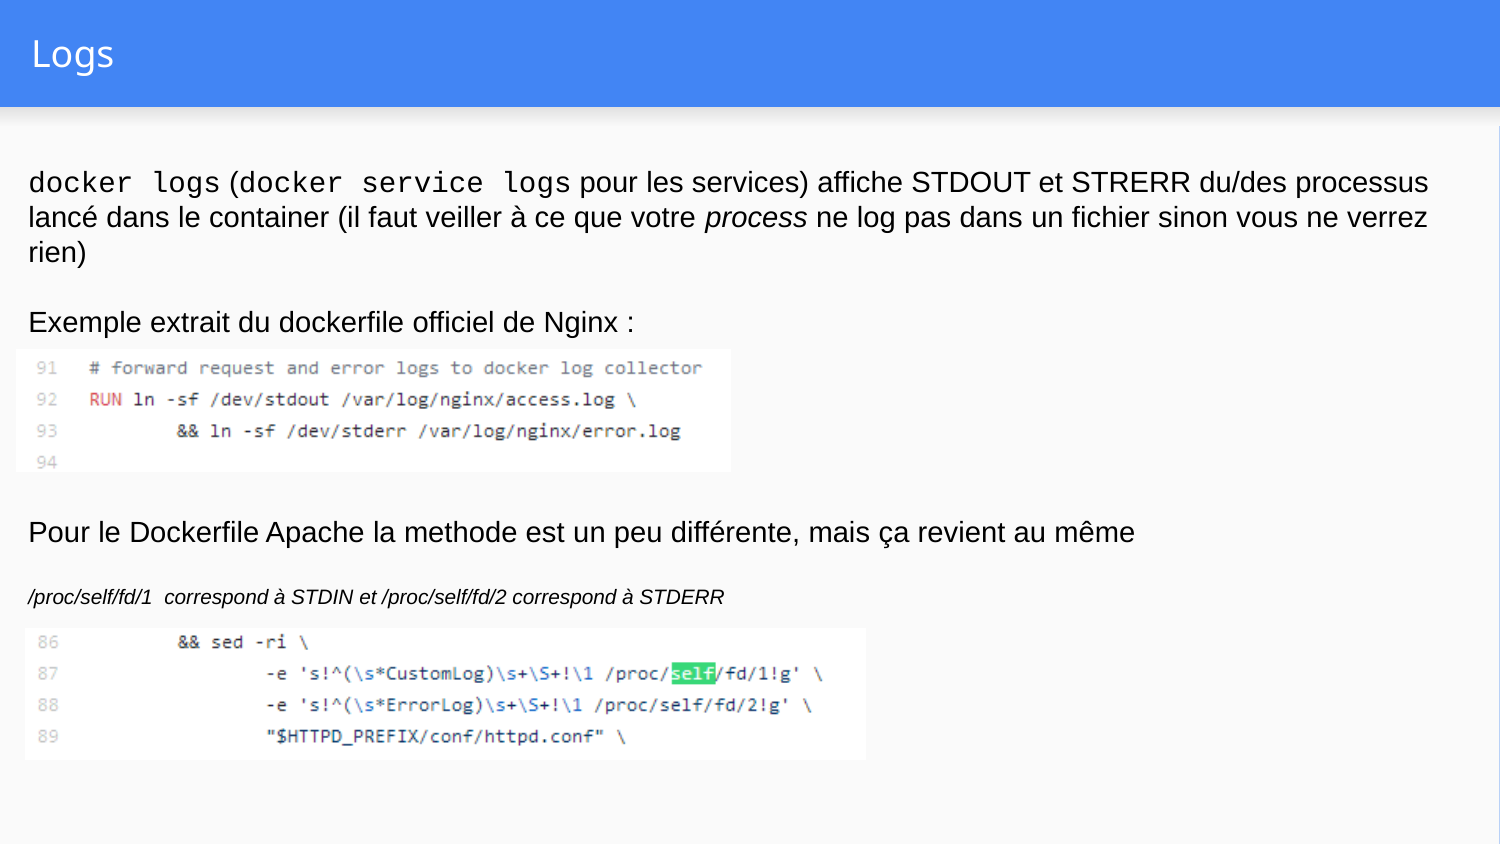

# Logs
docker logs (docker service logs pour les services) affiche STDOUT et STRERR du/des processus lancé dans le container (il faut veiller à ce que votre process ne log pas dans un fichier sinon vous ne verrez rien)
Exemple extrait du dockerfile officiel de Nginx :
Pour le Dockerfile Apache la methode est un peu différente, mais ça revient au même
/proc/self/fd/1 correspond à STDIN et /proc/self/fd/2 correspond à STDERR